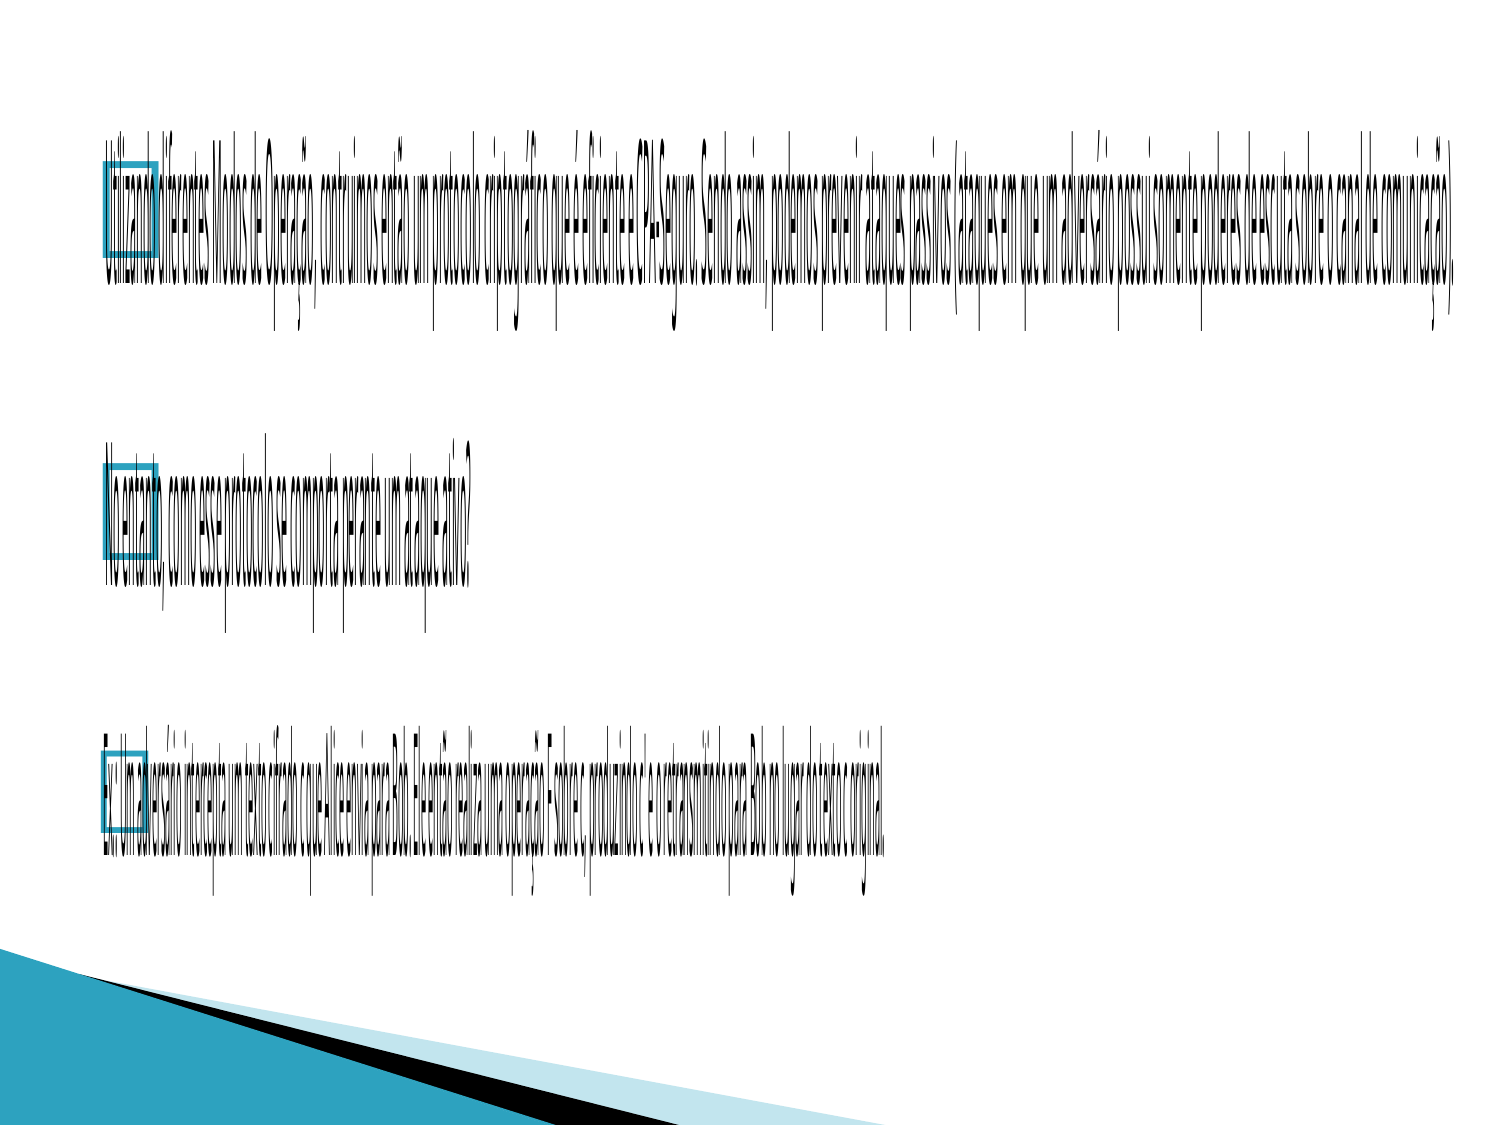

Utilizando diferentes Modos de Operação, contruimos então um protocolo criptográfico que é eficiente e CPA-Seguro. Sendo assim, podemos prevenir ataques passivos (ataques em que um adversário possui somente poderes de escuta sobre o canal de comunicação).
No entanto, como esse protocolo se comporta perante um ataque ativo?
Ex.: Um adversário intercepta um texto cifrado c que Alice envia para Bob. Ele então realiza uma operação F sobre c, produzindo c' e o retransmitindo para Bob no lugar do texto c original.